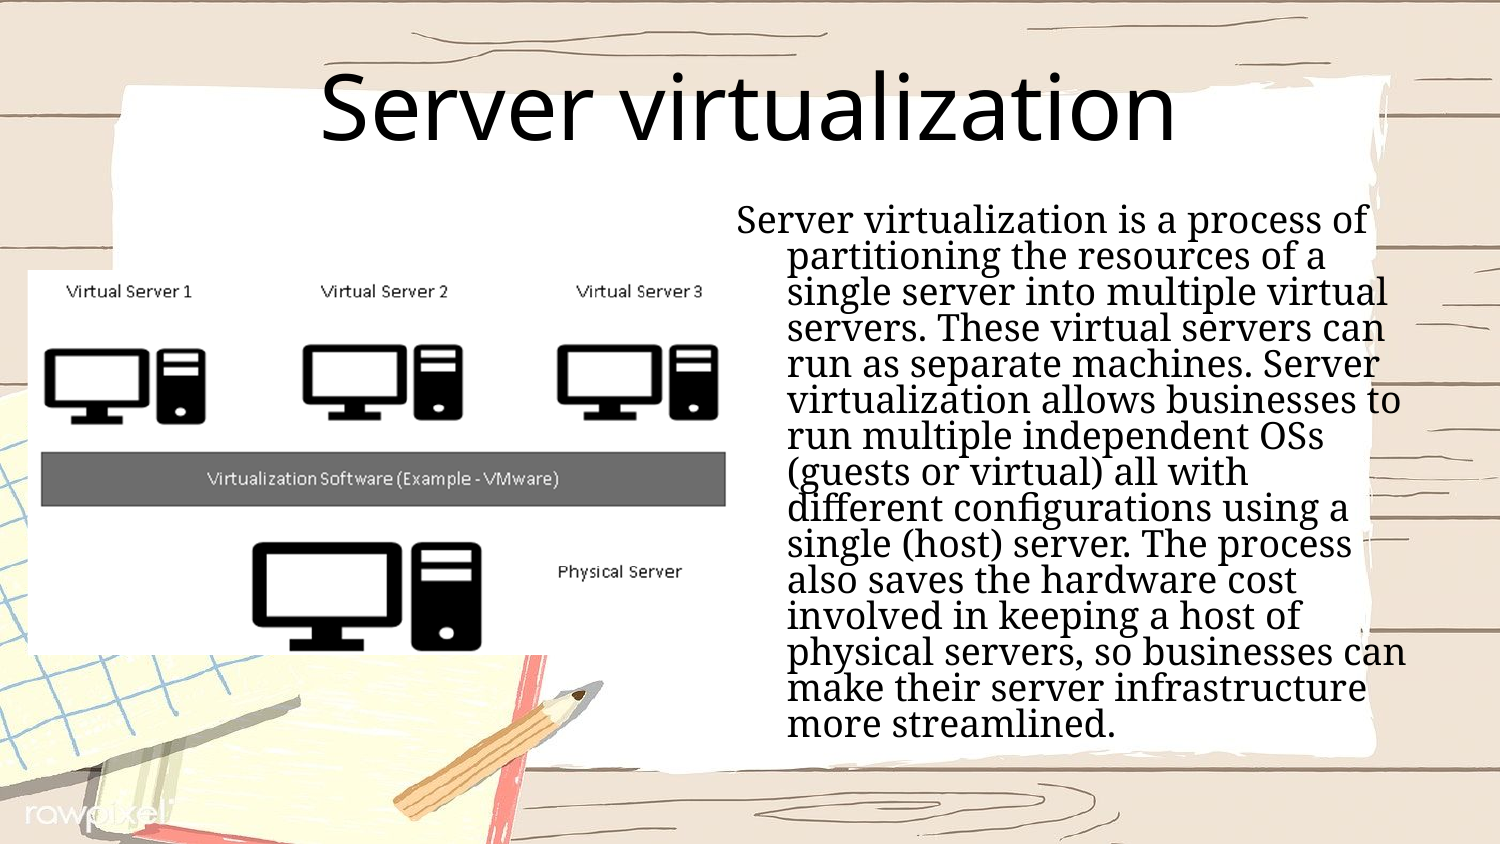

# Server virtualization
Server virtualization is a process of partitioning the resources of a single server into multiple virtual servers. These virtual servers can run as separate machines. Server virtualization allows businesses to run multiple independent OSs (guests or virtual) all with different configurations using a single (host) server. The process also saves the hardware cost involved in keeping a host of physical servers, so businesses can make their server infrastructure more streamlined.